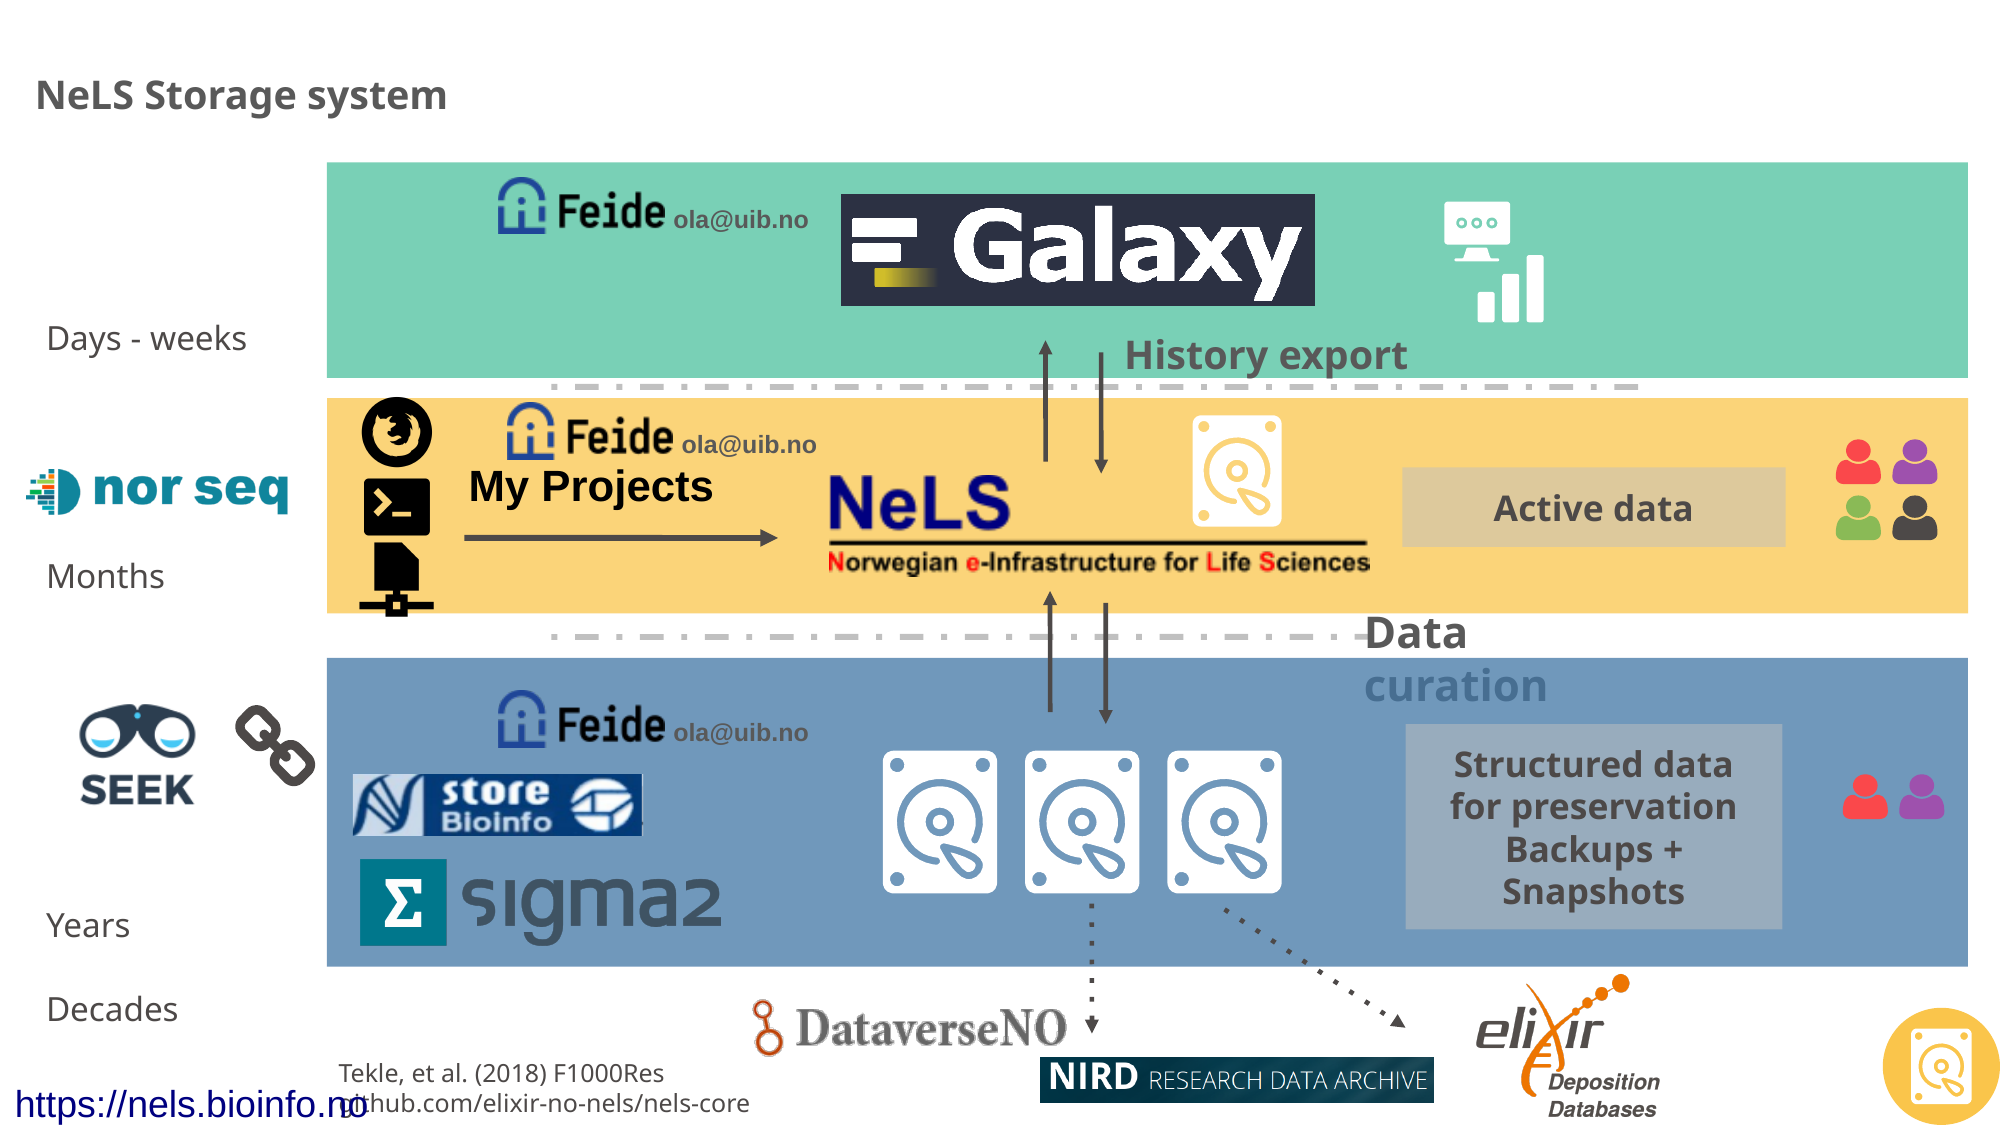

# NeLS Storage system
History export
ola@uib.no
ola@uib.no
ola@uib.no
Days - weeks
Months
Years
Decades
My Projects
Active data
Structured data
for preservation
Backups + Snapshots
Data curation
Tekle, et al. (2018) F1000Res
github.com/elixir-no-nels/nels-core
https://nels.bioinfo.no/